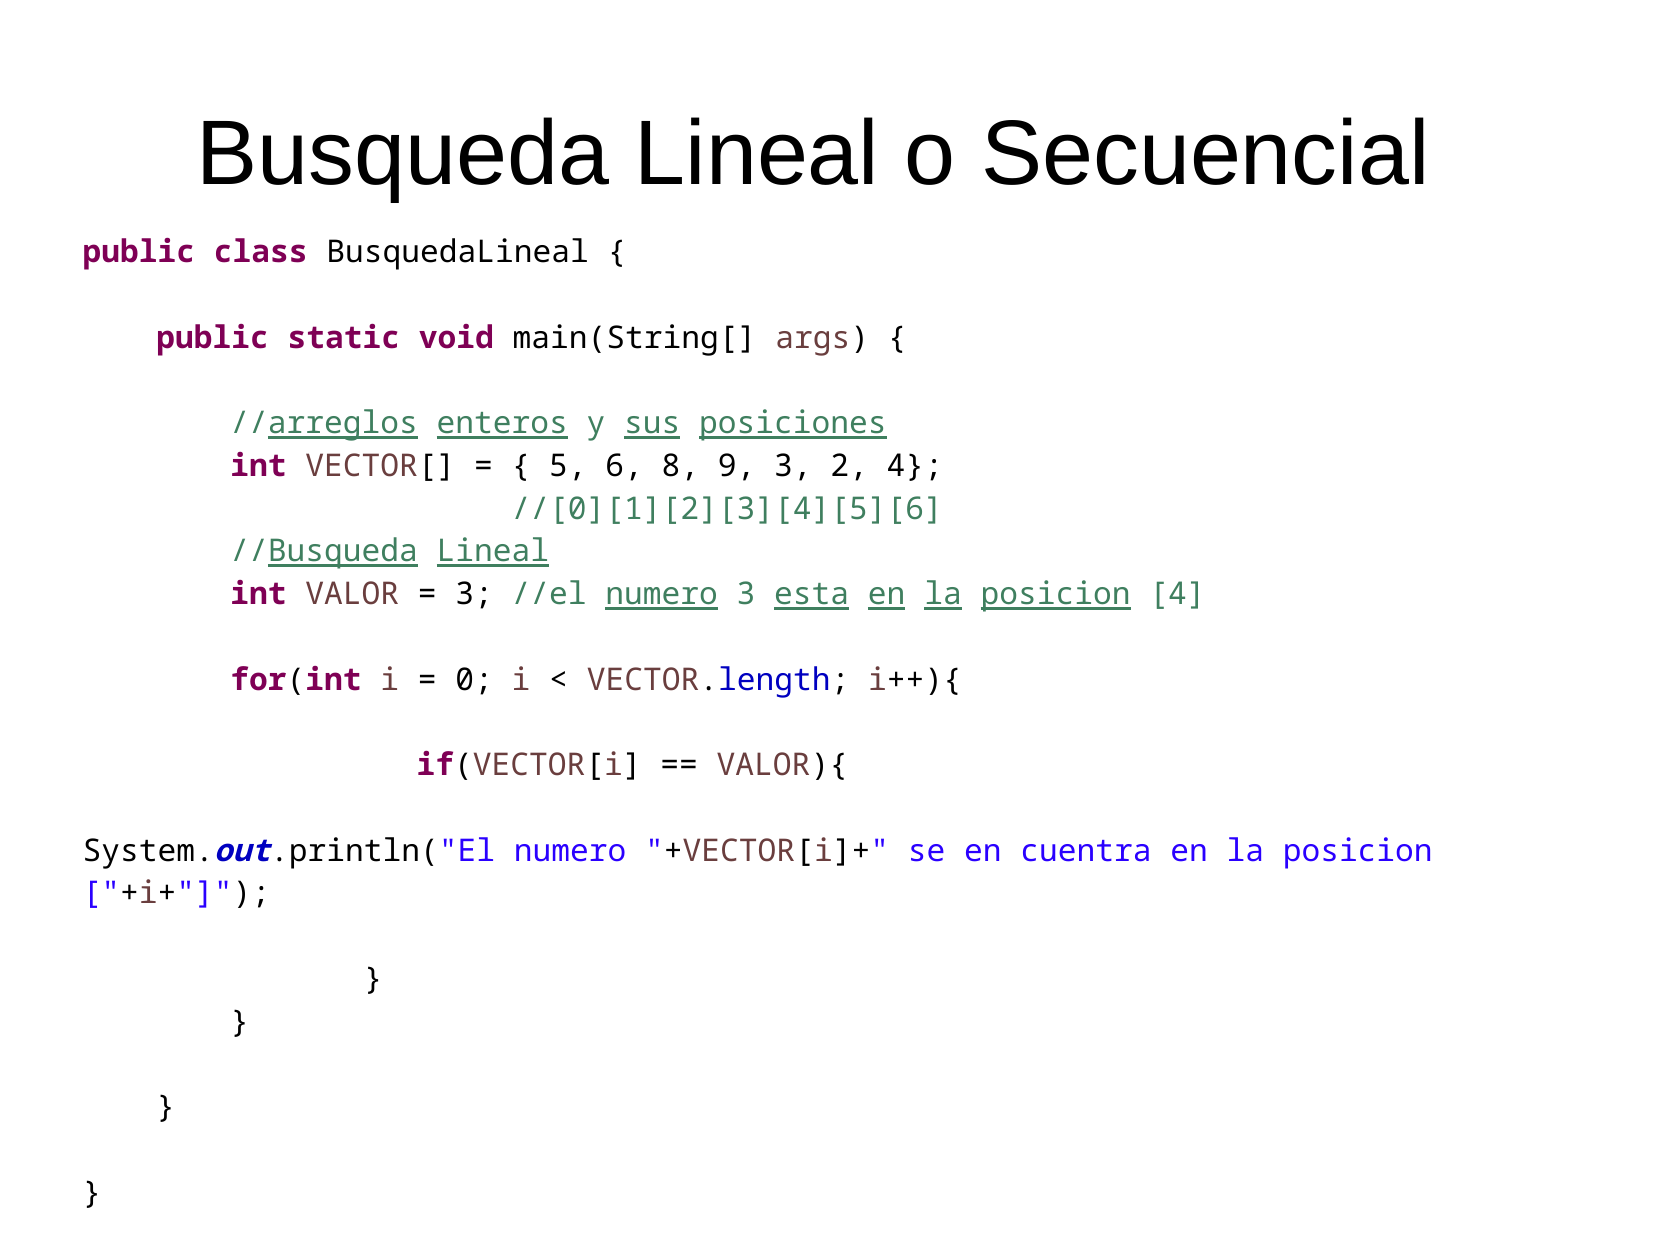

# Busqueda Lineal o Secuencial
public class BusquedaLineal {
	public static void main(String[] args) {
		//arreglos enteros y sus posiciones
		int VECTOR[] = { 5, 6, 8, 9, 3, 2, 4};
		 //[0][1][2][3][4][5][6]
		//Busqueda Lineal
		int VALOR = 3; //el numero 3 esta en la posicion [4]
		for(int i = 0; i < VECTOR.length; i++){
			 if(VECTOR[i] == VALOR){
System.out.println("El numero "+VECTOR[i]+" se en cuentra en la posicion ["+i+"]");
 }
		}
	}
}